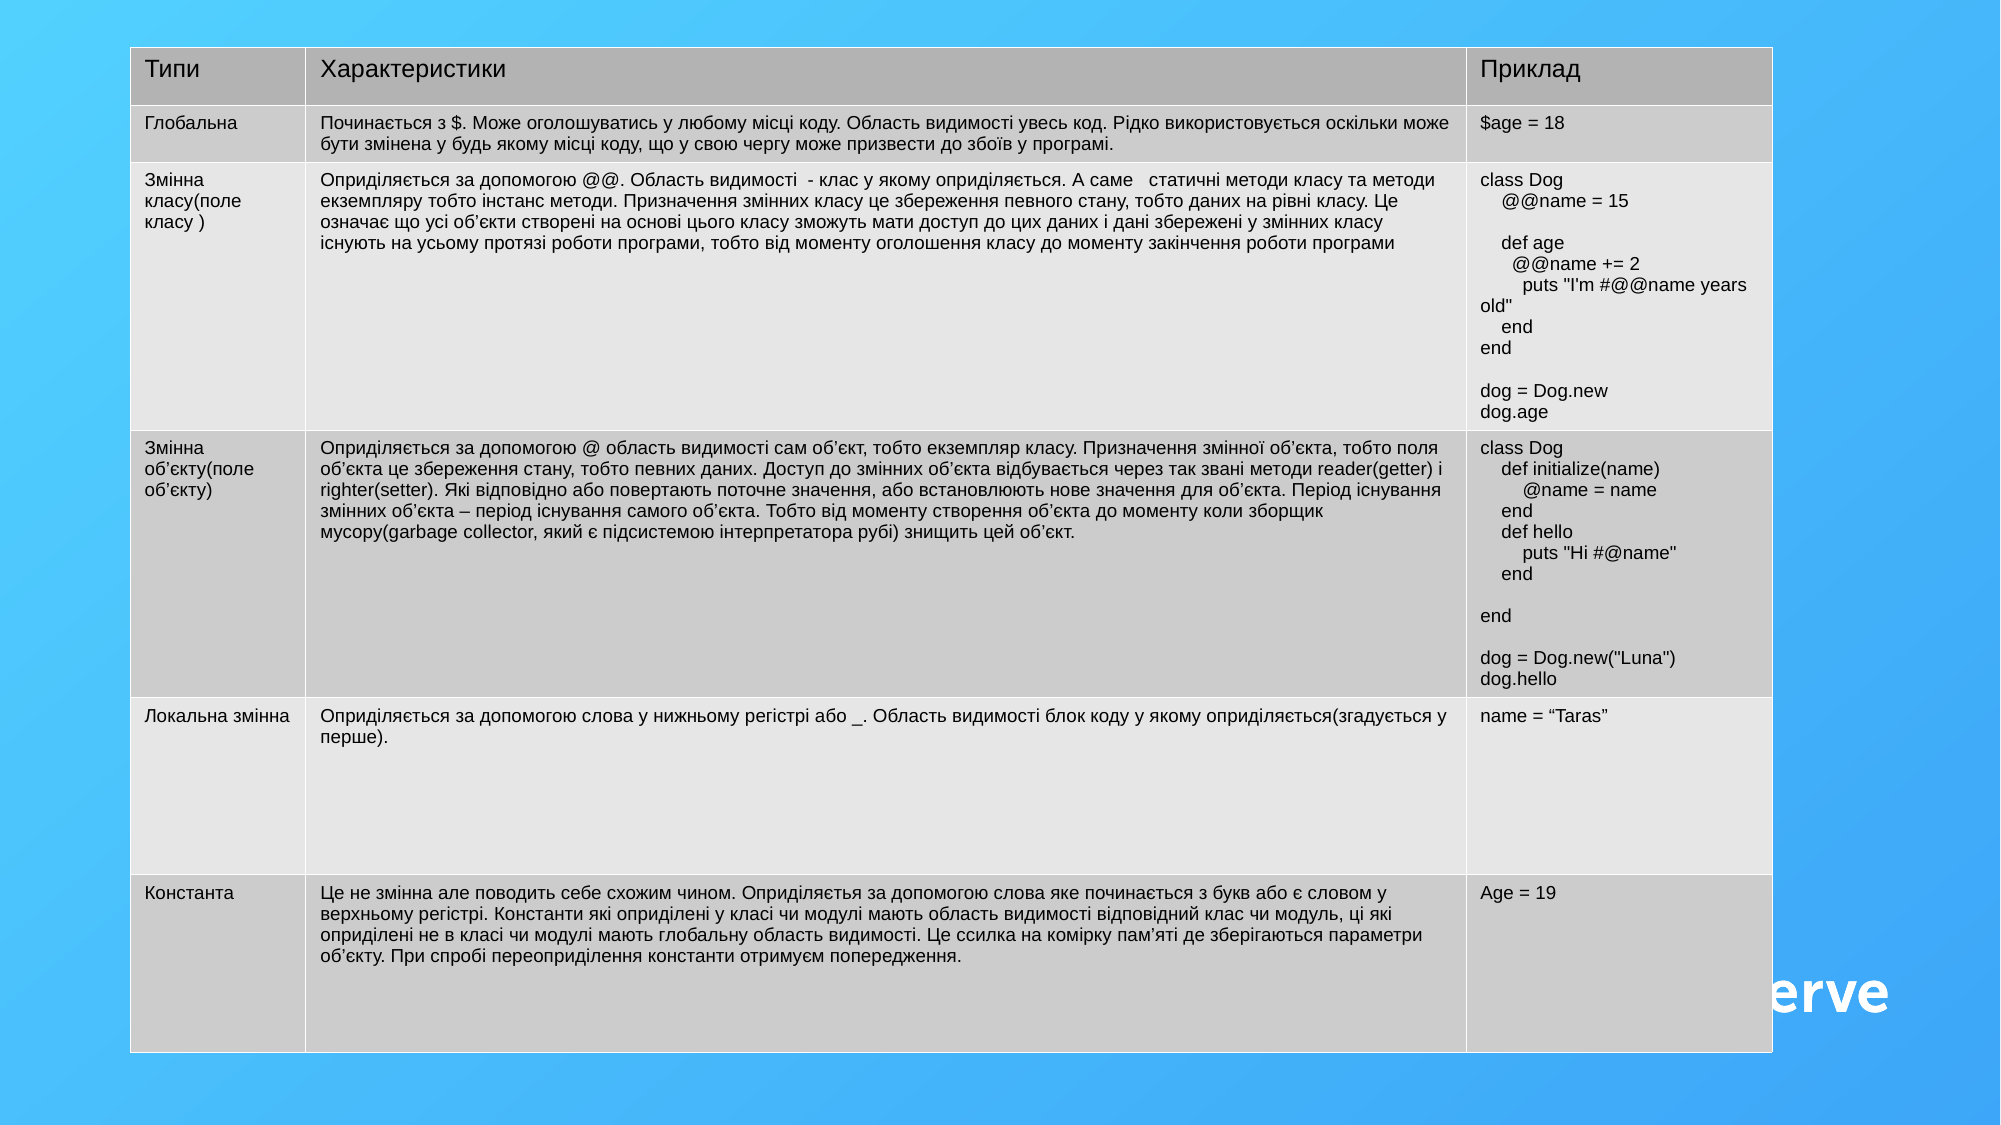

| Типи | Характеристики | Приклад |
| --- | --- | --- |
| Глобальна | Починається з $. Може оголошуватись у любому місці коду. Область видимості увесь код. Рідко використовується оскільки може бути змінена у будь якому місці коду, що у свою чергу може призвести до збоїв у програмі. | $age = 18 |
| Змінна класу(поле класу ) | Оприділяється за допомогою @@. Область видимості - клас у якому оприділяється. А саме статичні методи класу та методи екземпляру тобто інстанс методи. Призначення змінних класу це збереження певного стану, тобто даних на рівні класу. Це означає що усі об’єкти створені на основі цього класу зможуть мати доступ до цих даних і дані збережені у змінних класу існують на усьому протязі роботи програми, тобто від моменту оголошення класу до моменту закінчення роботи програми | class Dog @@name = 15 def age @@name += 2 puts "I'm #@@name years old" end end dog = Dog.new dog.age |
| Змінна об’єкту(поле об’єкту) | Оприділяється за допомогою @ область видимості сам об’єкт, тобто екземпляр класу. Призначення змінної об’єкта, тобто поля об’єкта це збереження стану, тобто певних даних. Доступ до змінних об’єкта відбувається через так звані методи reader(getter) і righter(setter). Які відповідно або повертають поточне значення, або встановлюють нове значення для об’єкта. Період існування змінних об’єкта – період існування самого об’єкта. Тобто від моменту створення об’єкта до моменту коли зборщик мусору(garbage collector, який є підсистемою інтерпретатора рубі) знищить цей об’єкт. | class Dog def initialize(name) @name = name end def hello puts "Hi #@name" end end dog = Dog.new("Luna") dog.hello |
| Локальна змінна | Оприділяється за допомогою слова у нижньому регістрі або \_. Область видимості блок коду у якому оприділяється(згадується у перше). | name = “Taras” |
| Константа | Це не змінна але поводить себе схожим чином. Оприділяєтья за допомогою слова яке починається з букв або є словом у верхньому регістрі. Константи які оприділені у класі чи модулі мають область видимості відповідний клас чи модуль, ці які оприділені не в класі чи модулі мають глобальну область видимості. Це ссилка на комірку пам’яті де зберігаються параметри об’єкту. При спробі переоприділення константи отримуєм попередження. | Age = 19 |